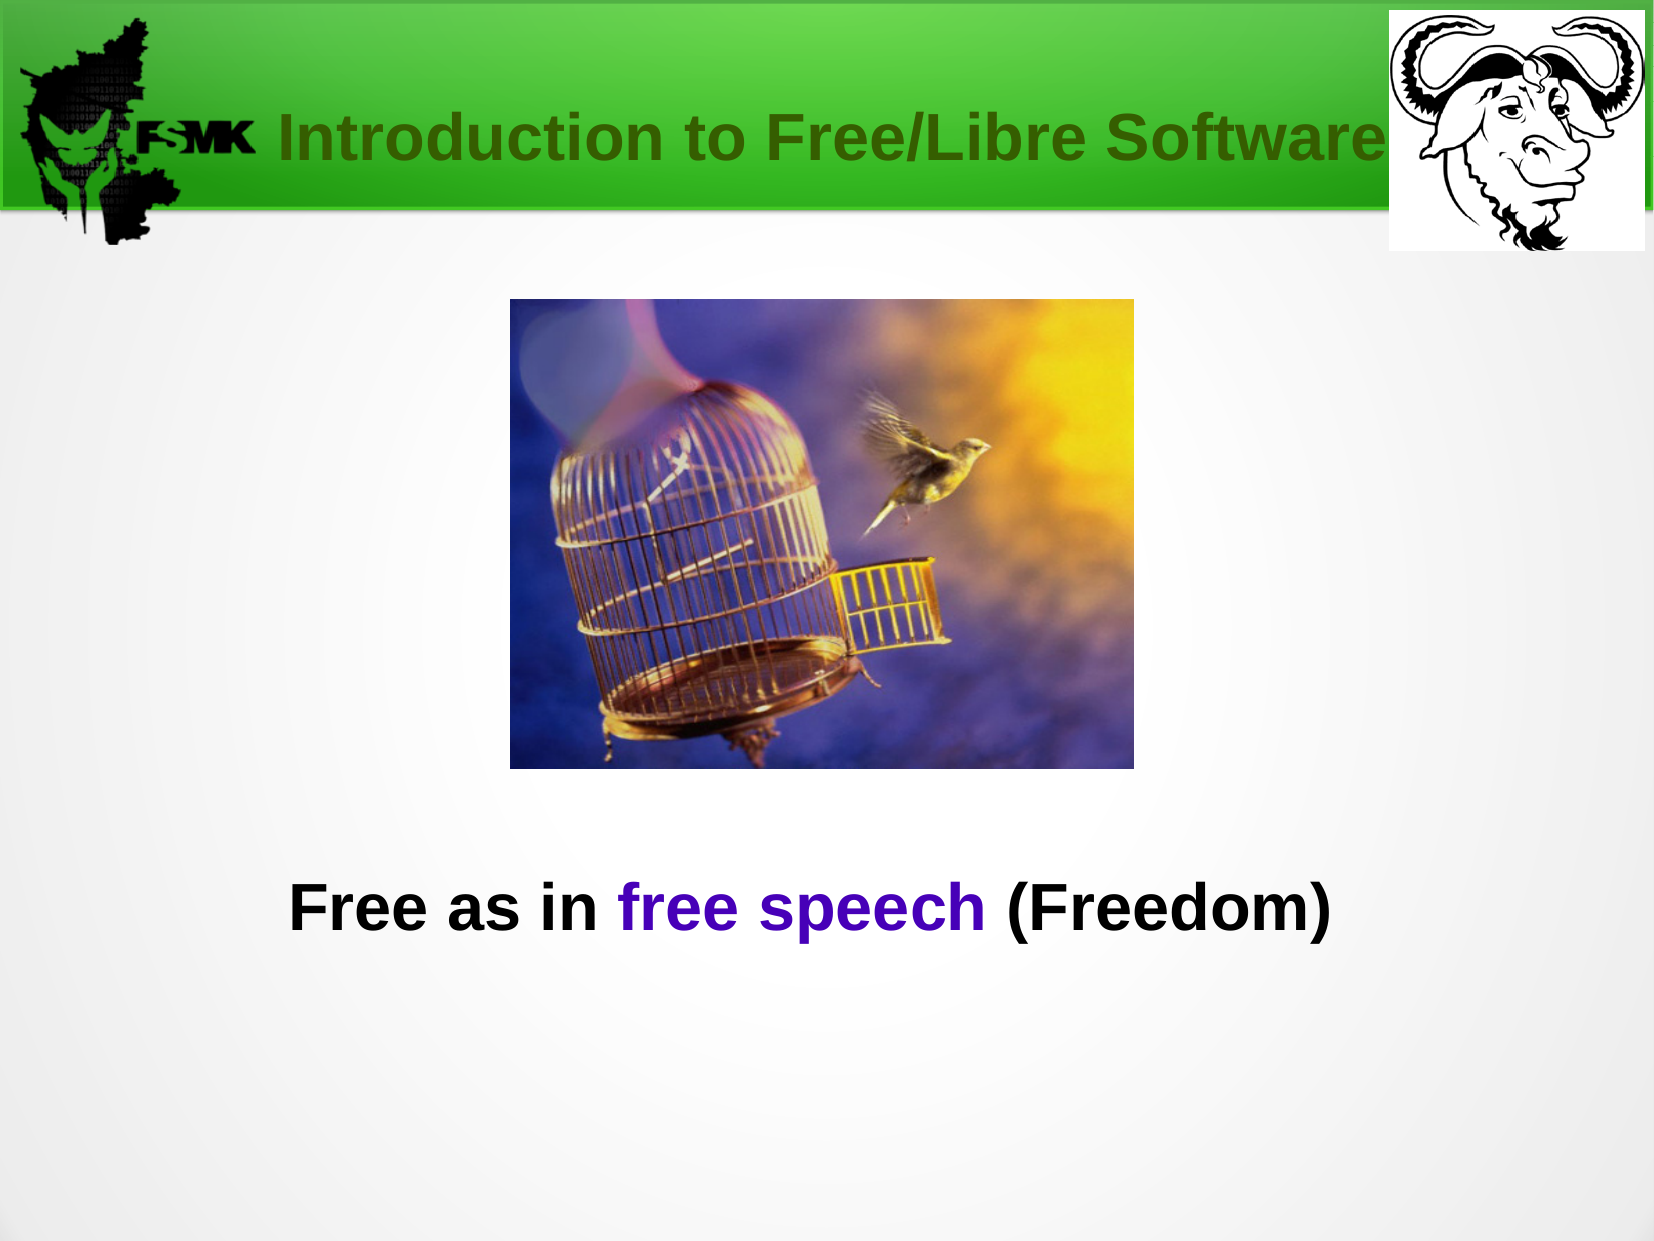

# Introduction to Free/Libre Software
Free as in free speech (Freedom)